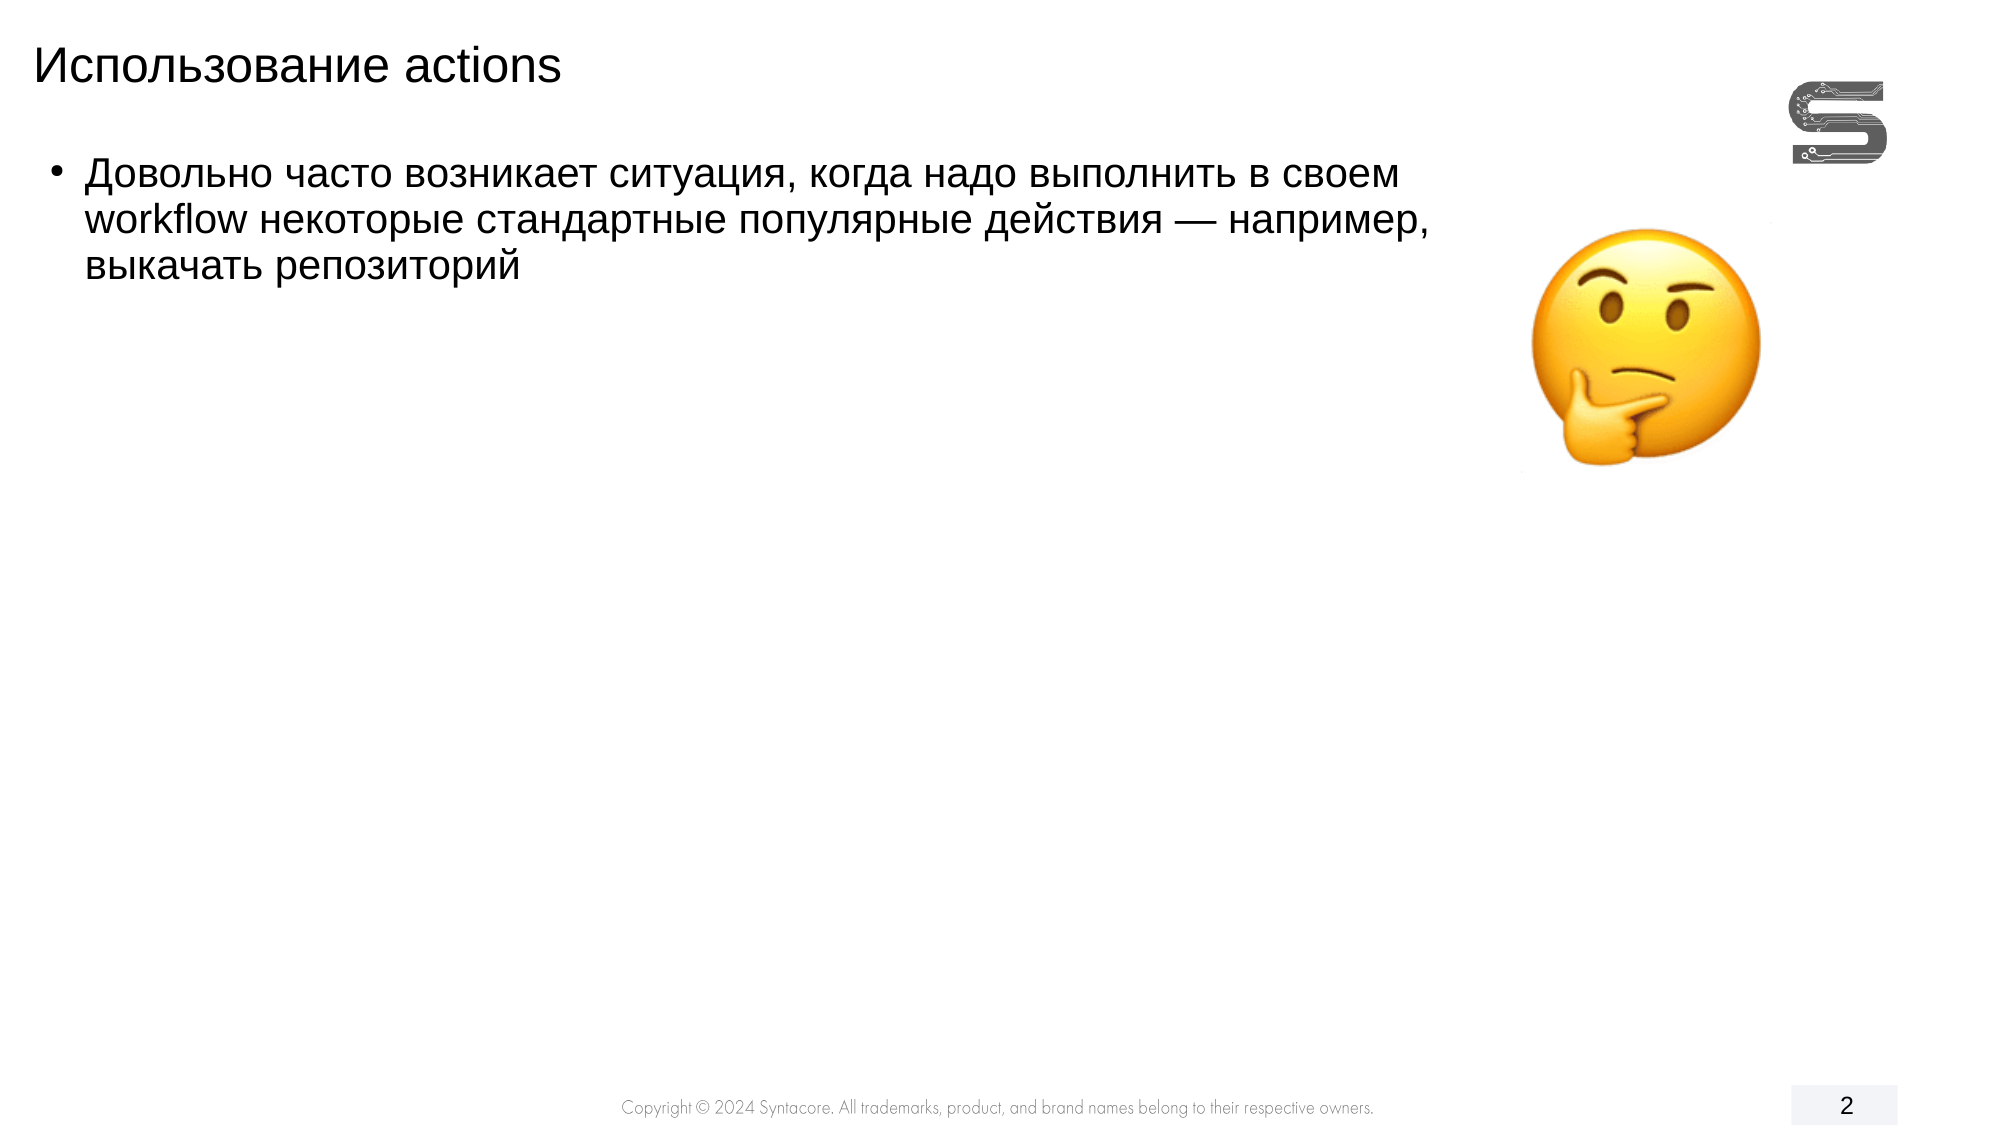

Использование actions
Довольно часто возникает ситуация, когда надо выполнить в своем workflow некоторые стандартные популярные действия — например, выкачать репозиторий